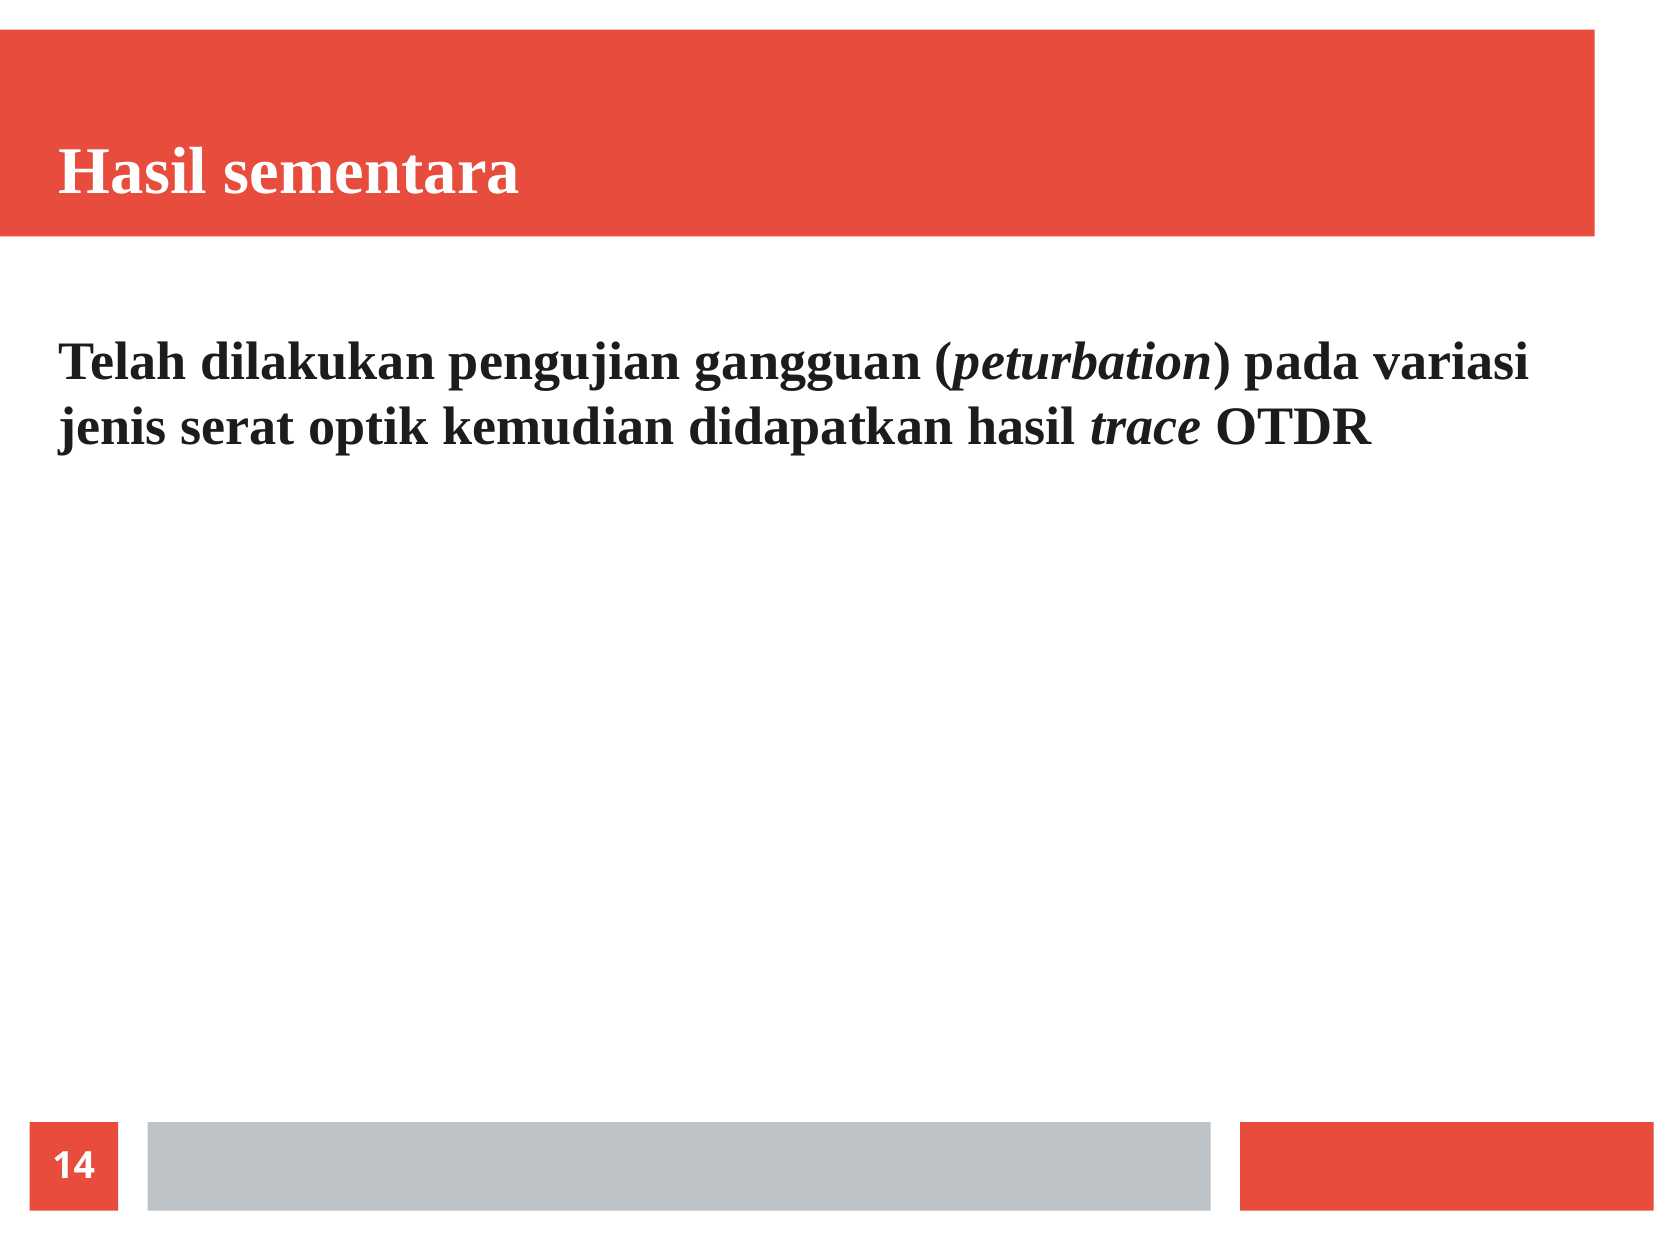

# Hasil sementara
Telah dilakukan pengujian gangguan (peturbation) pada variasi jenis serat optik kemudian didapatkan hasil trace OTDR